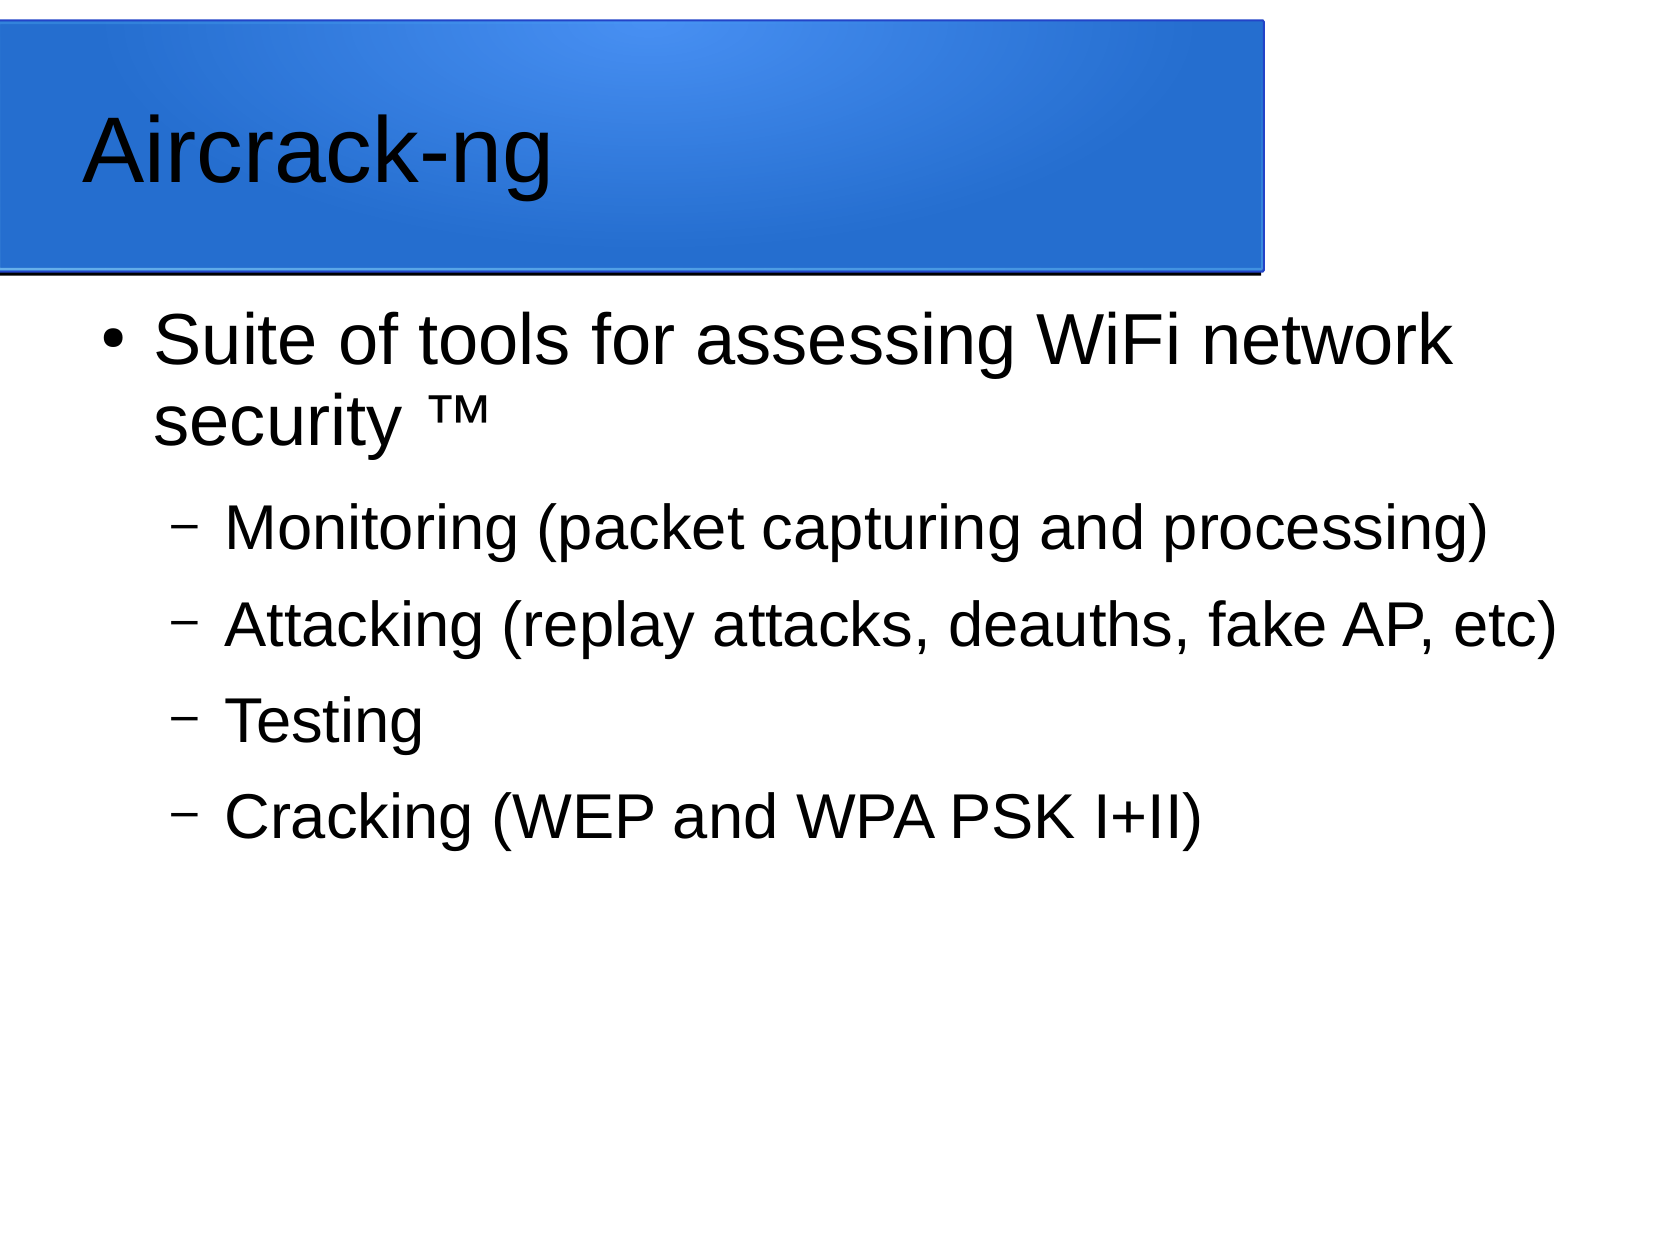

# Aircrack-ng
Suite of tools for assessing WiFi network security ™
Monitoring (packet capturing and processing)
Attacking (replay attacks, deauths, fake AP, etc)
Testing
Cracking (WEP and WPA PSK I+II)